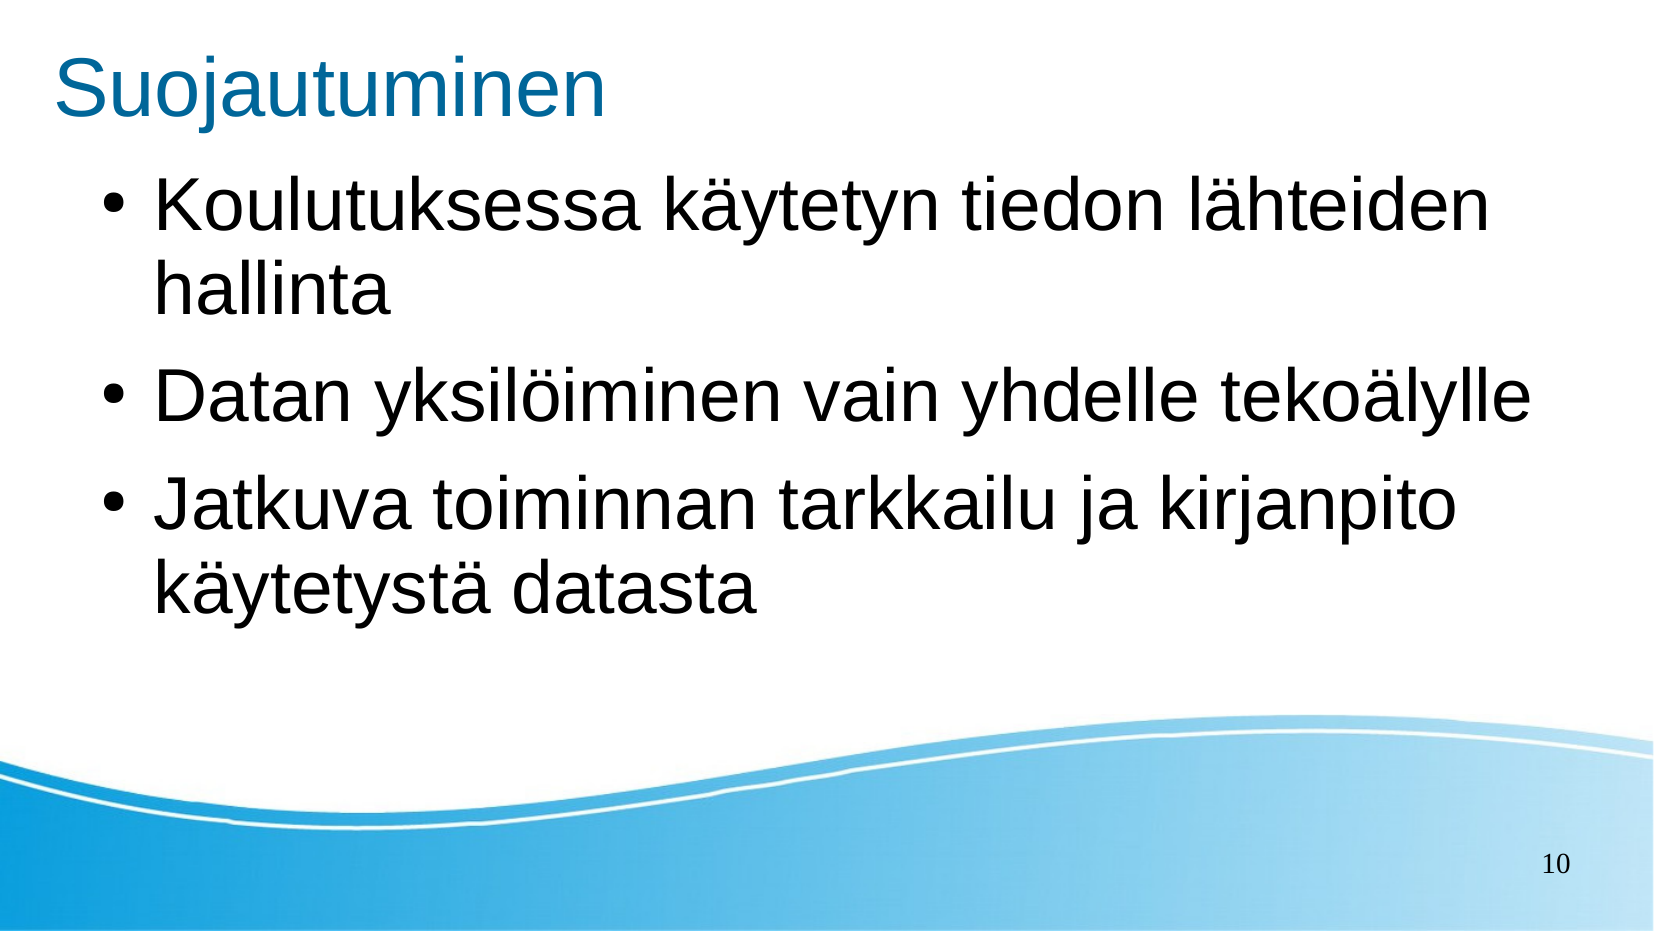

# Suojautuminen
Koulutuksessa käytetyn tiedon lähteiden hallinta
Datan yksilöiminen vain yhdelle tekoälylle
Jatkuva toiminnan tarkkailu ja kirjanpito käytetystä datasta
10